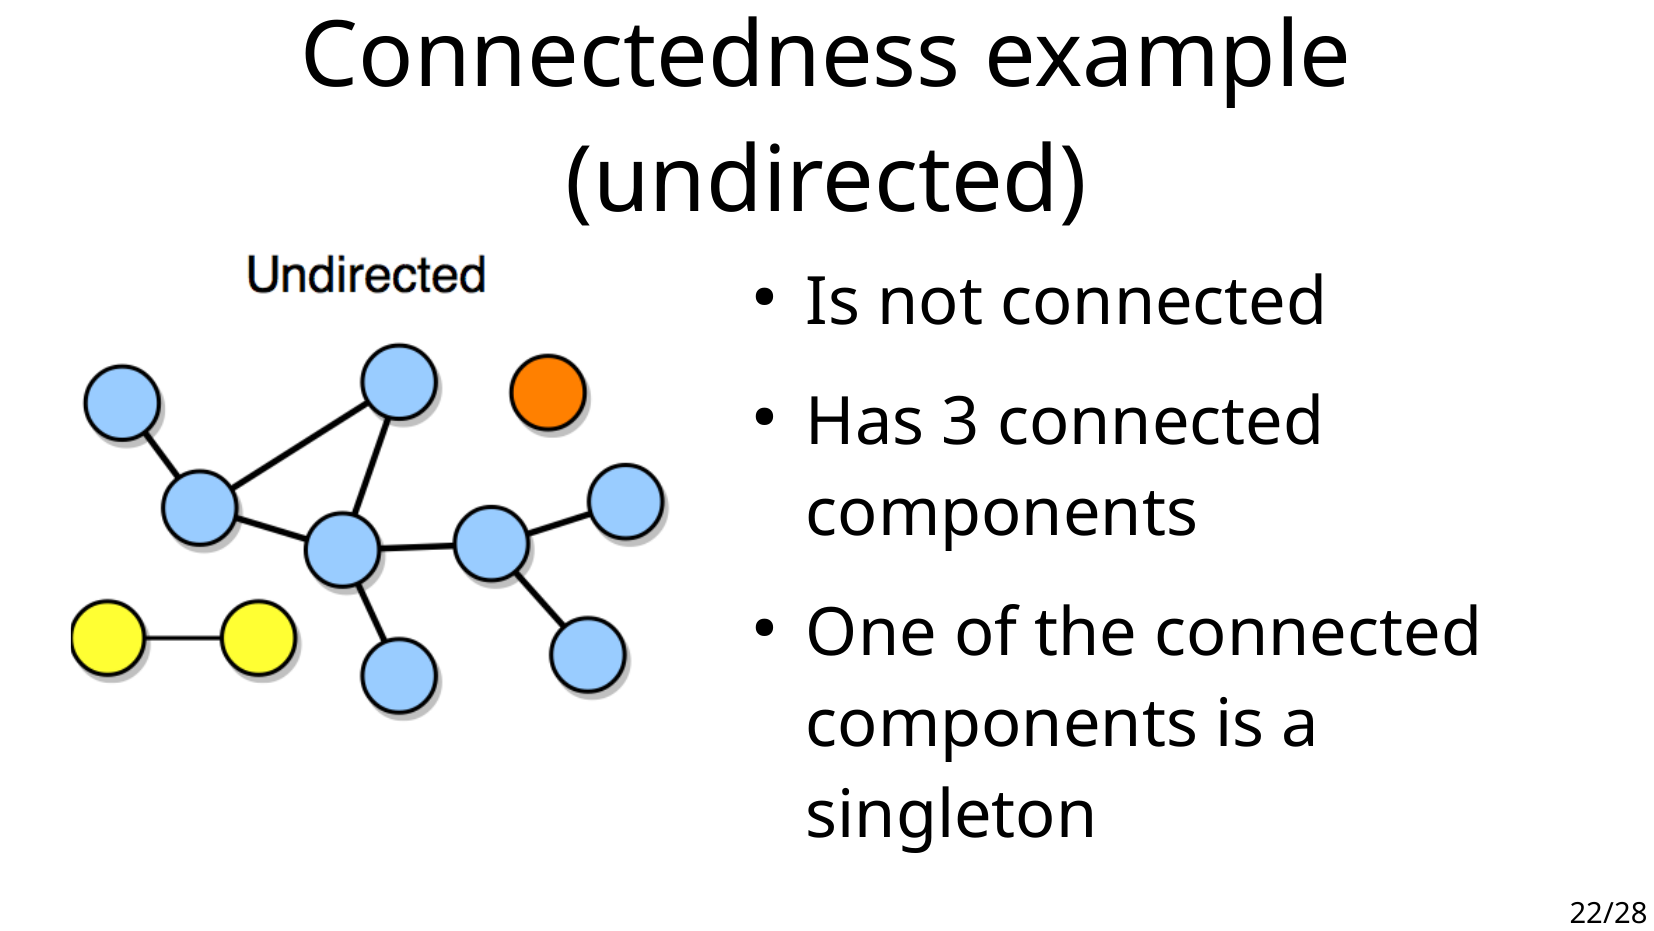

# Connectedness example (undirected)
Is not connected
Has 3 connected components
One of the connected components is a singleton
22